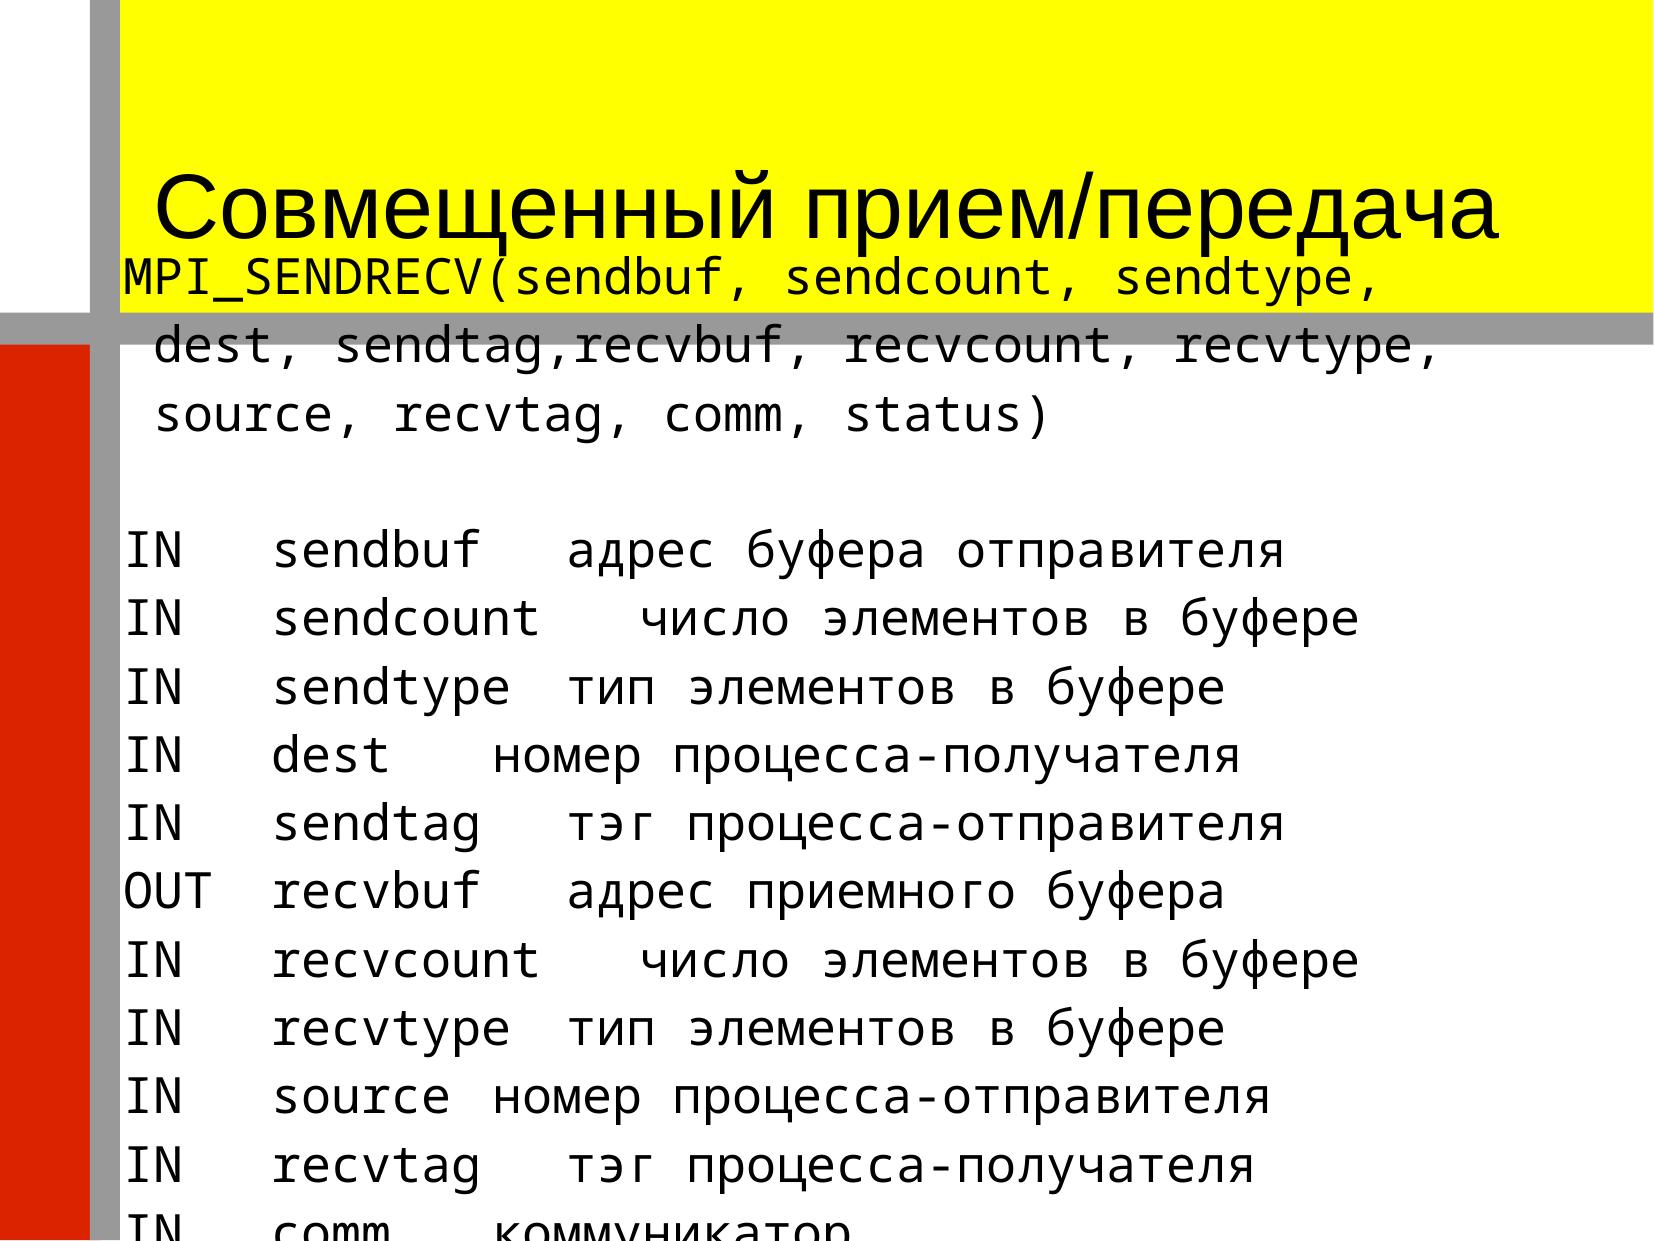

# Совмещенный прием/передача
MPI_SENDRECV(sendbuf, sendcount, sendtype,
 dest, sendtag,recvbuf, recvcount, recvtype,
 source, recvtag, comm, status)
IN 	sendbuf 	адрес буфера отправителя
IN 	sendcount 	число элементов в буфере
IN 	sendtype 	тип элементов в буфере
IN 	dest 	номер процесса-получателя
IN 	sendtag 	тэг процесса-отправителя
OUT 	recvbuf 	адрес приемного буфера
IN 	recvcount 	число элементов в буфере
IN 	recvtype 	тип элементов в буфере
IN 	source 	номер процесса-отправителя
IN 	recvtag 	тэг процесса-получателя
IN 	comm 	коммуникатор
OUT 	status 	статус